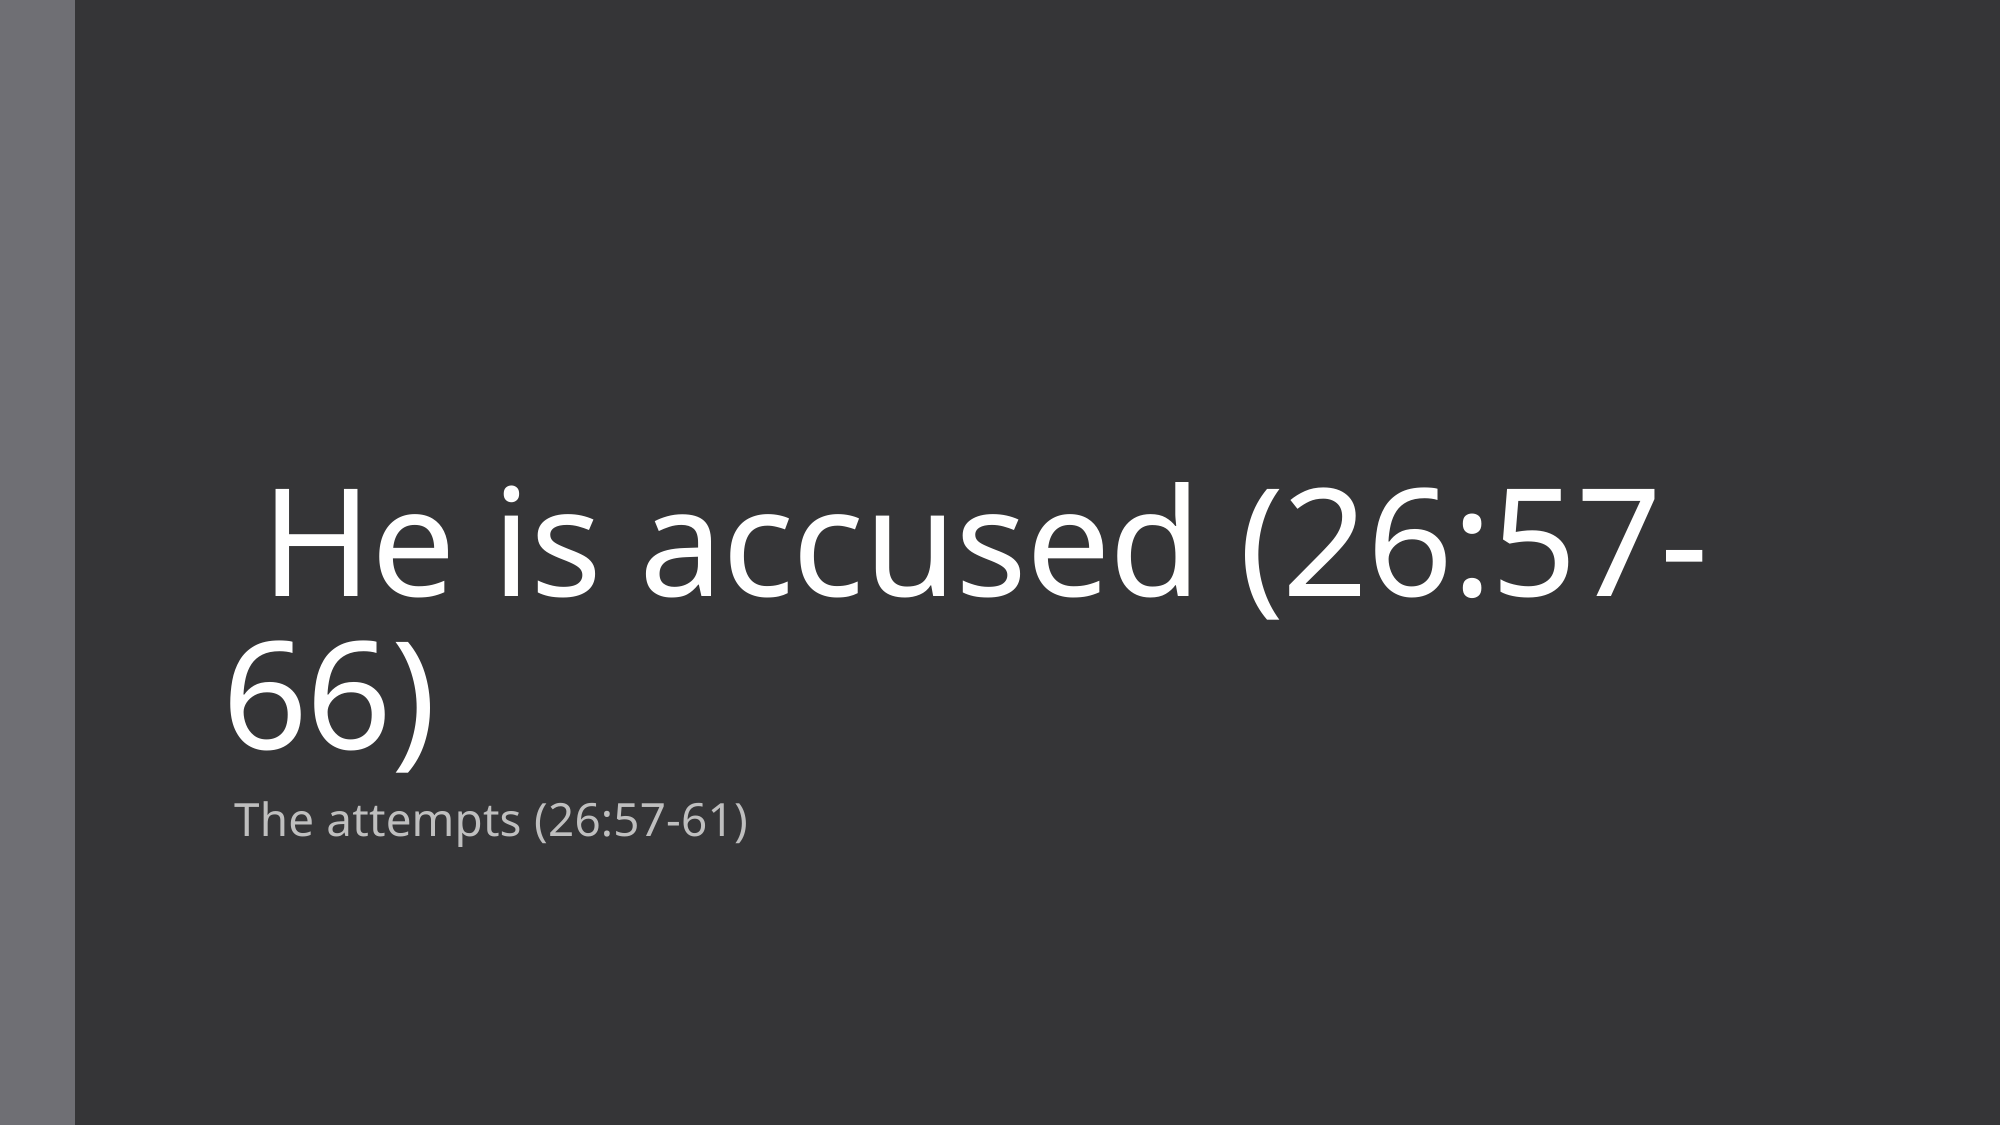

# He is accused (26:57-66)
 The attempts (26:57-61)